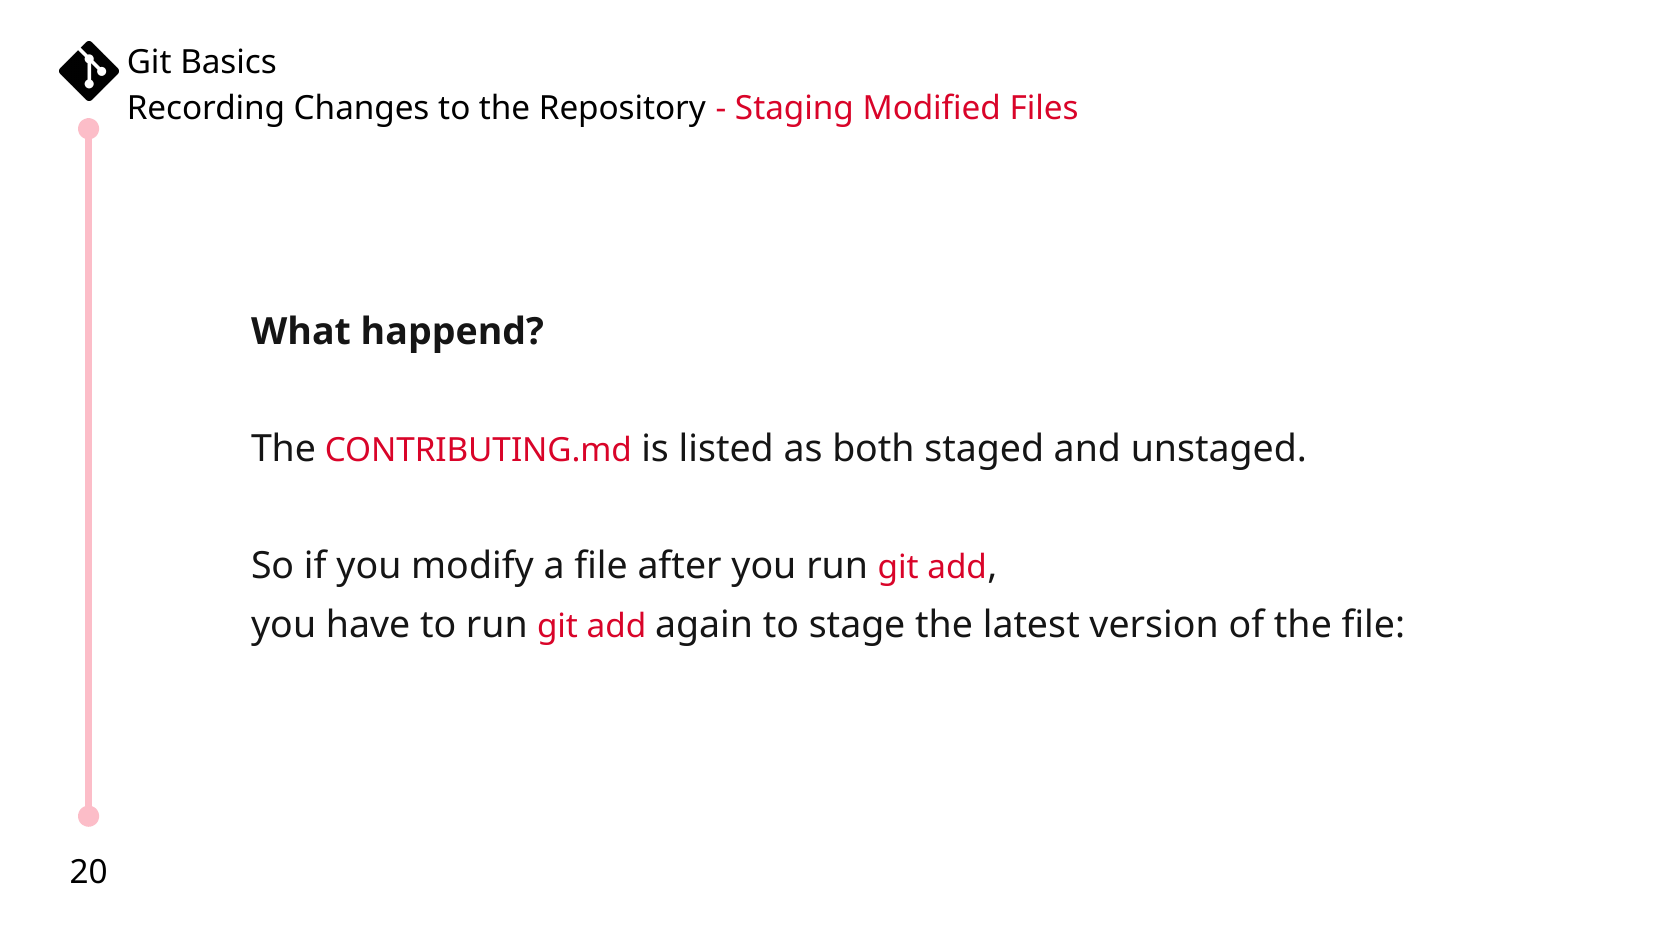

Git Basics
Recording Changes to the Repository - Staging Modified Files
What happend?
The CONTRIBUTING.md is listed as both staged and unstaged.
So if you modify a file after you run git add,
you have to run git add again to stage the latest version of the file:
20